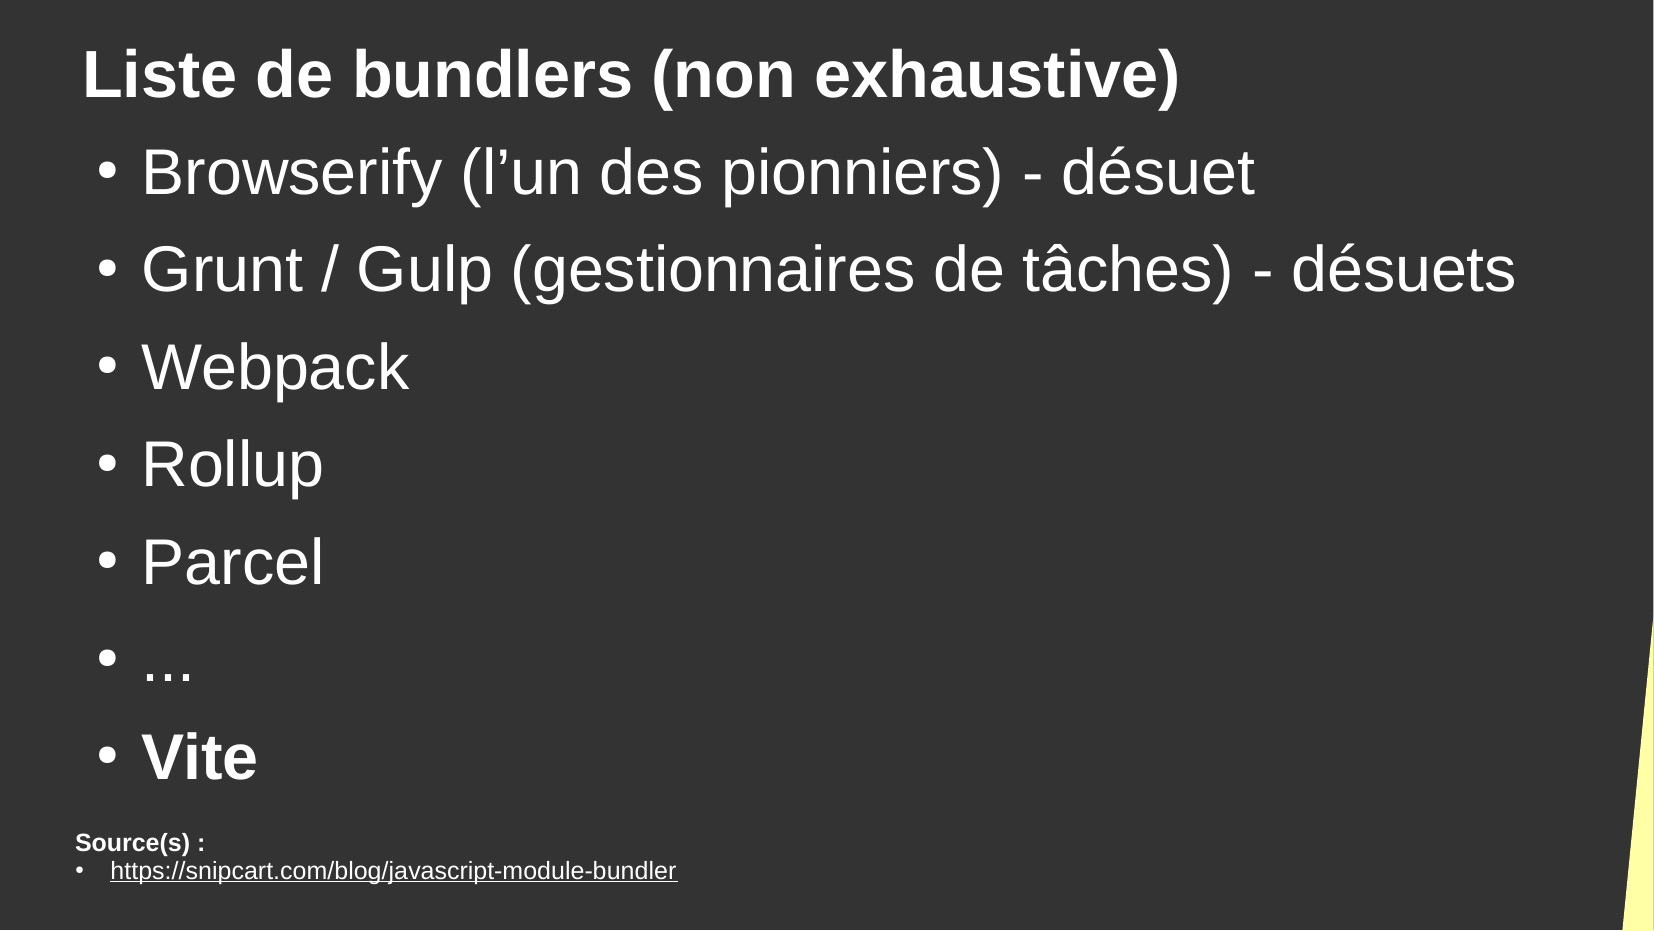

# Liste de bundlers (non exhaustive)
Browserify (l’un des pionniers) - désuet
Grunt / Gulp (gestionnaires de tâches) - désuets
Webpack
Rollup
Parcel
...
Vite
Source(s) :
https://snipcart.com/blog/javascript-module-bundler